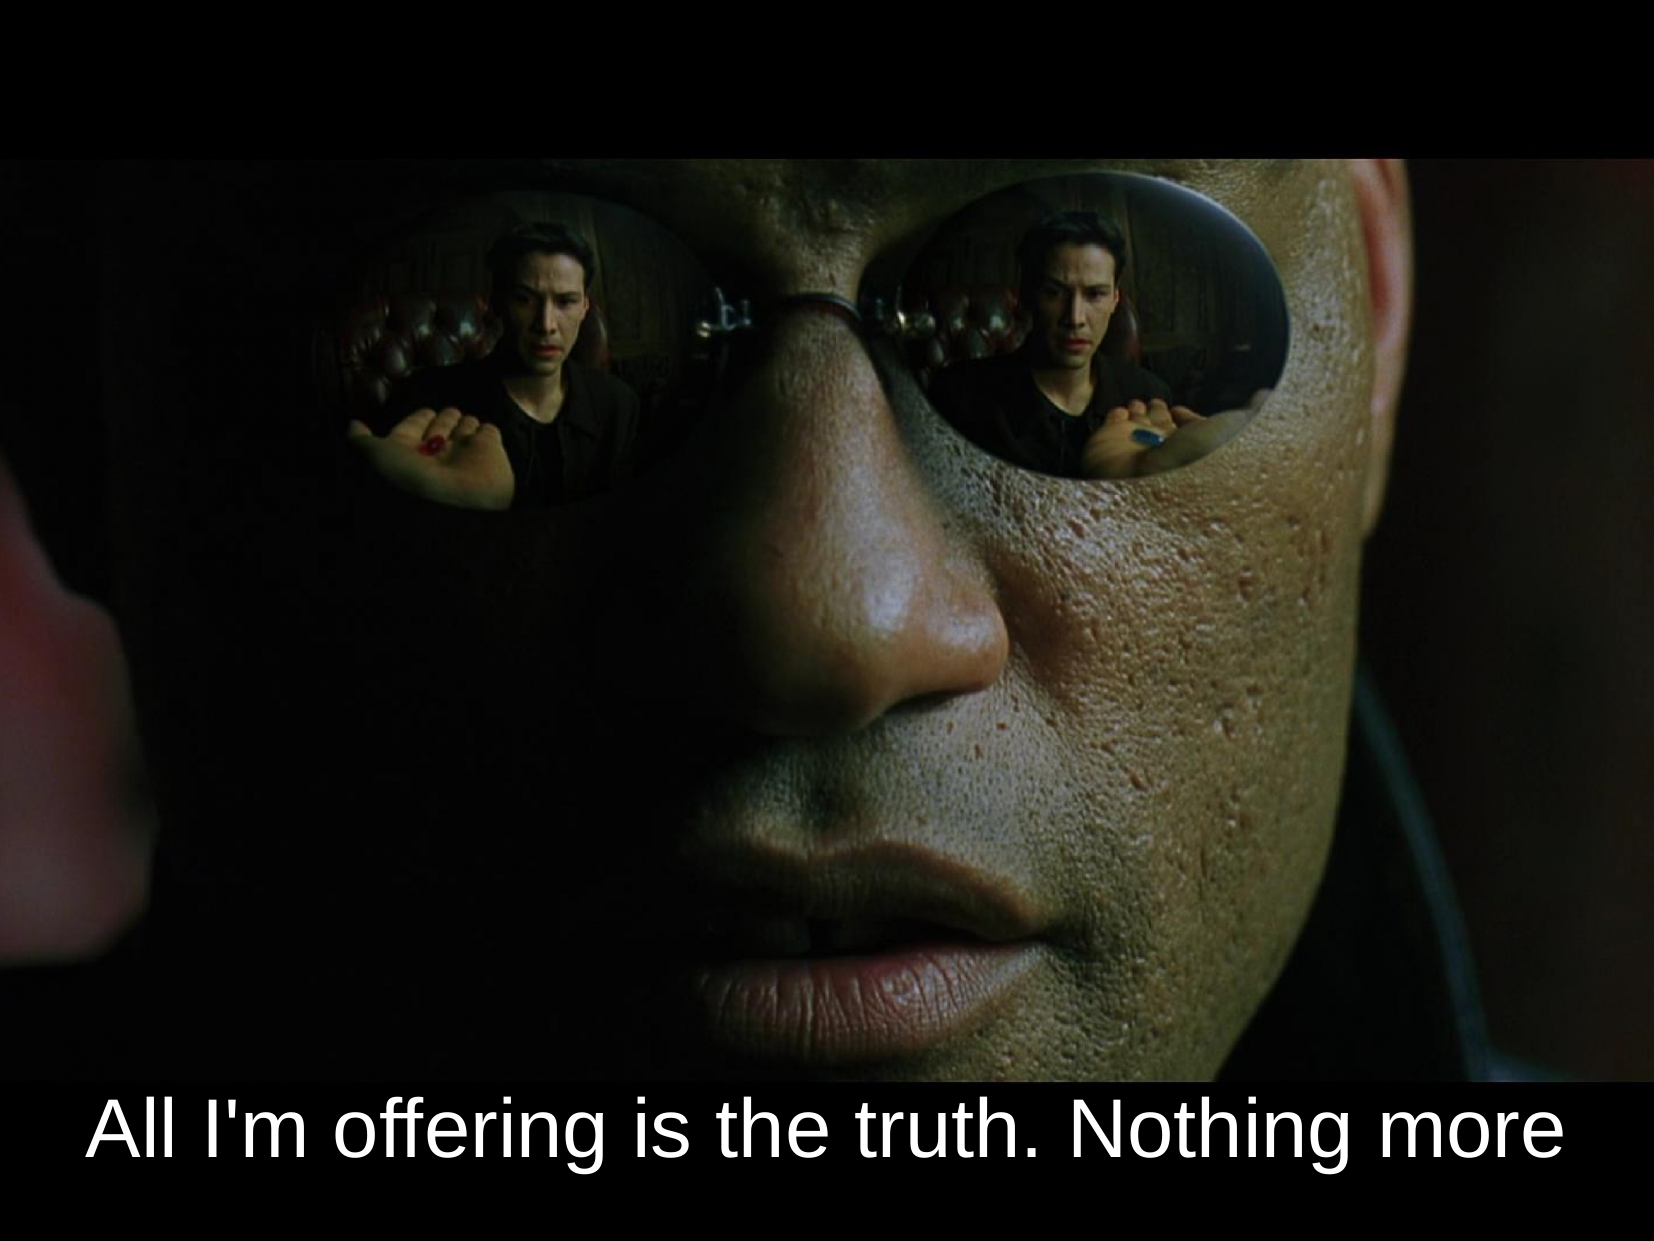

All I'm offering is the truth. Nothing more